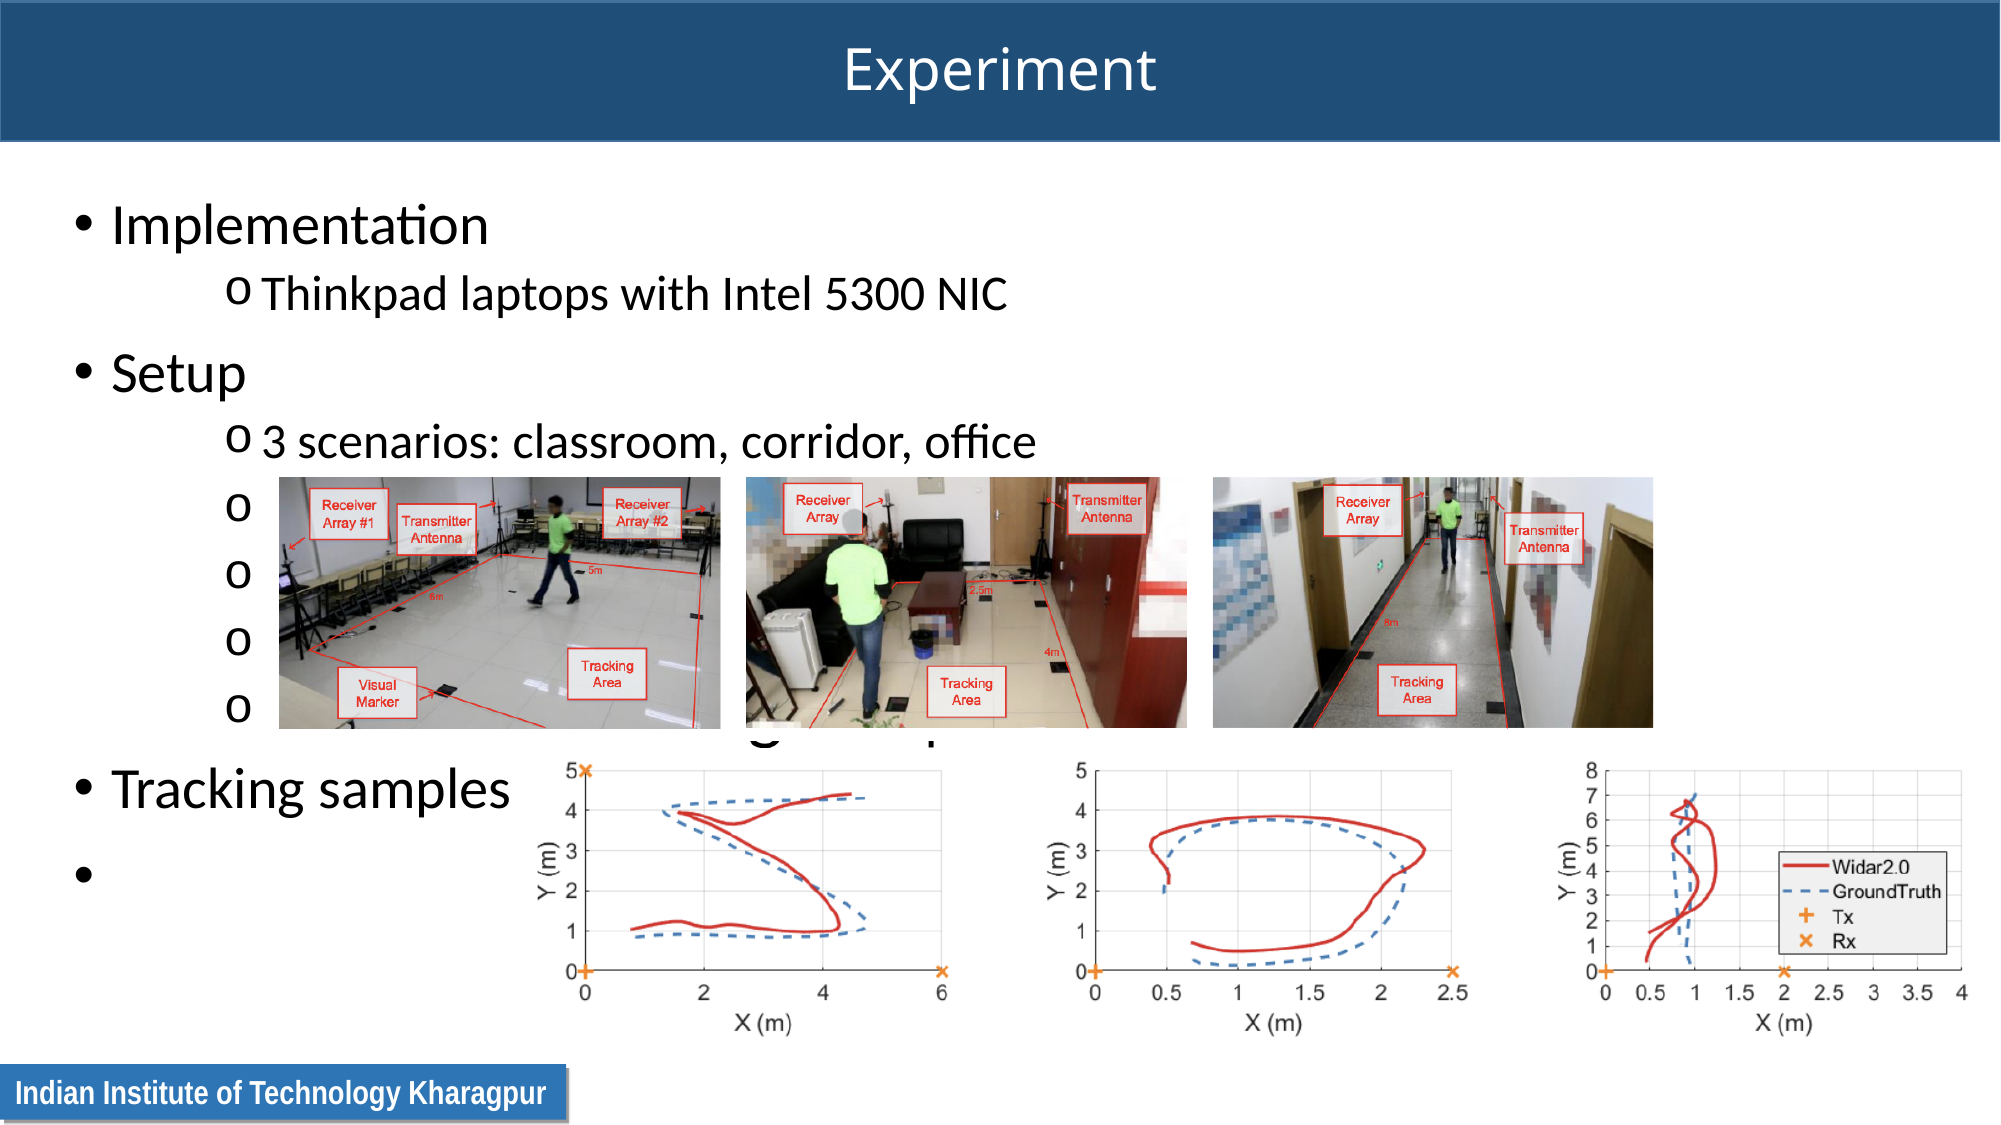

Experiment
# Implementation
Thinkpad laptops with Intel 5300 NIC
Setup
3 scenarios: classroom, corridor, office
Tracking samples